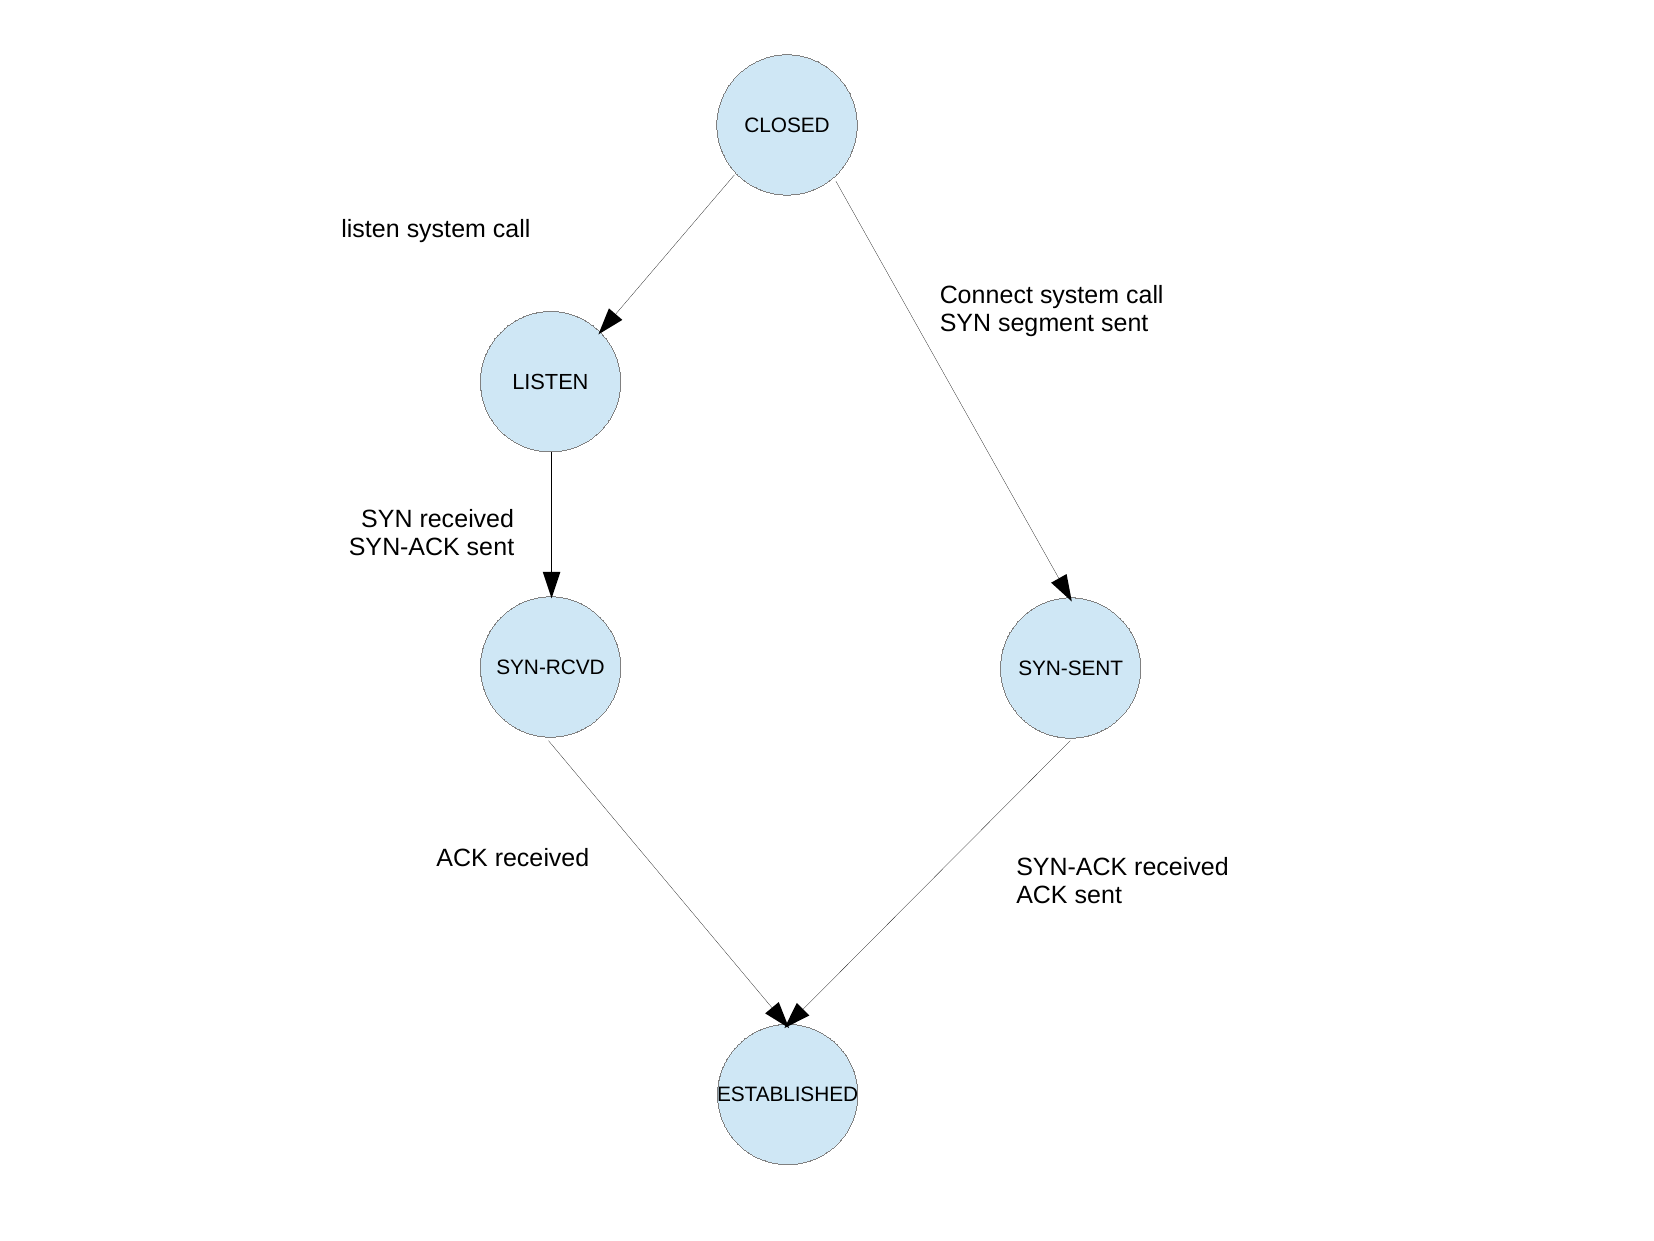

CLOSED
listen system call
Connect system call
SYN segment sent
LISTEN
SYN received
SYN-ACK sent
SYN-RCVD
SYN-SENT
ACK received
SYN-ACK received
ACK sent
ESTABLISHED